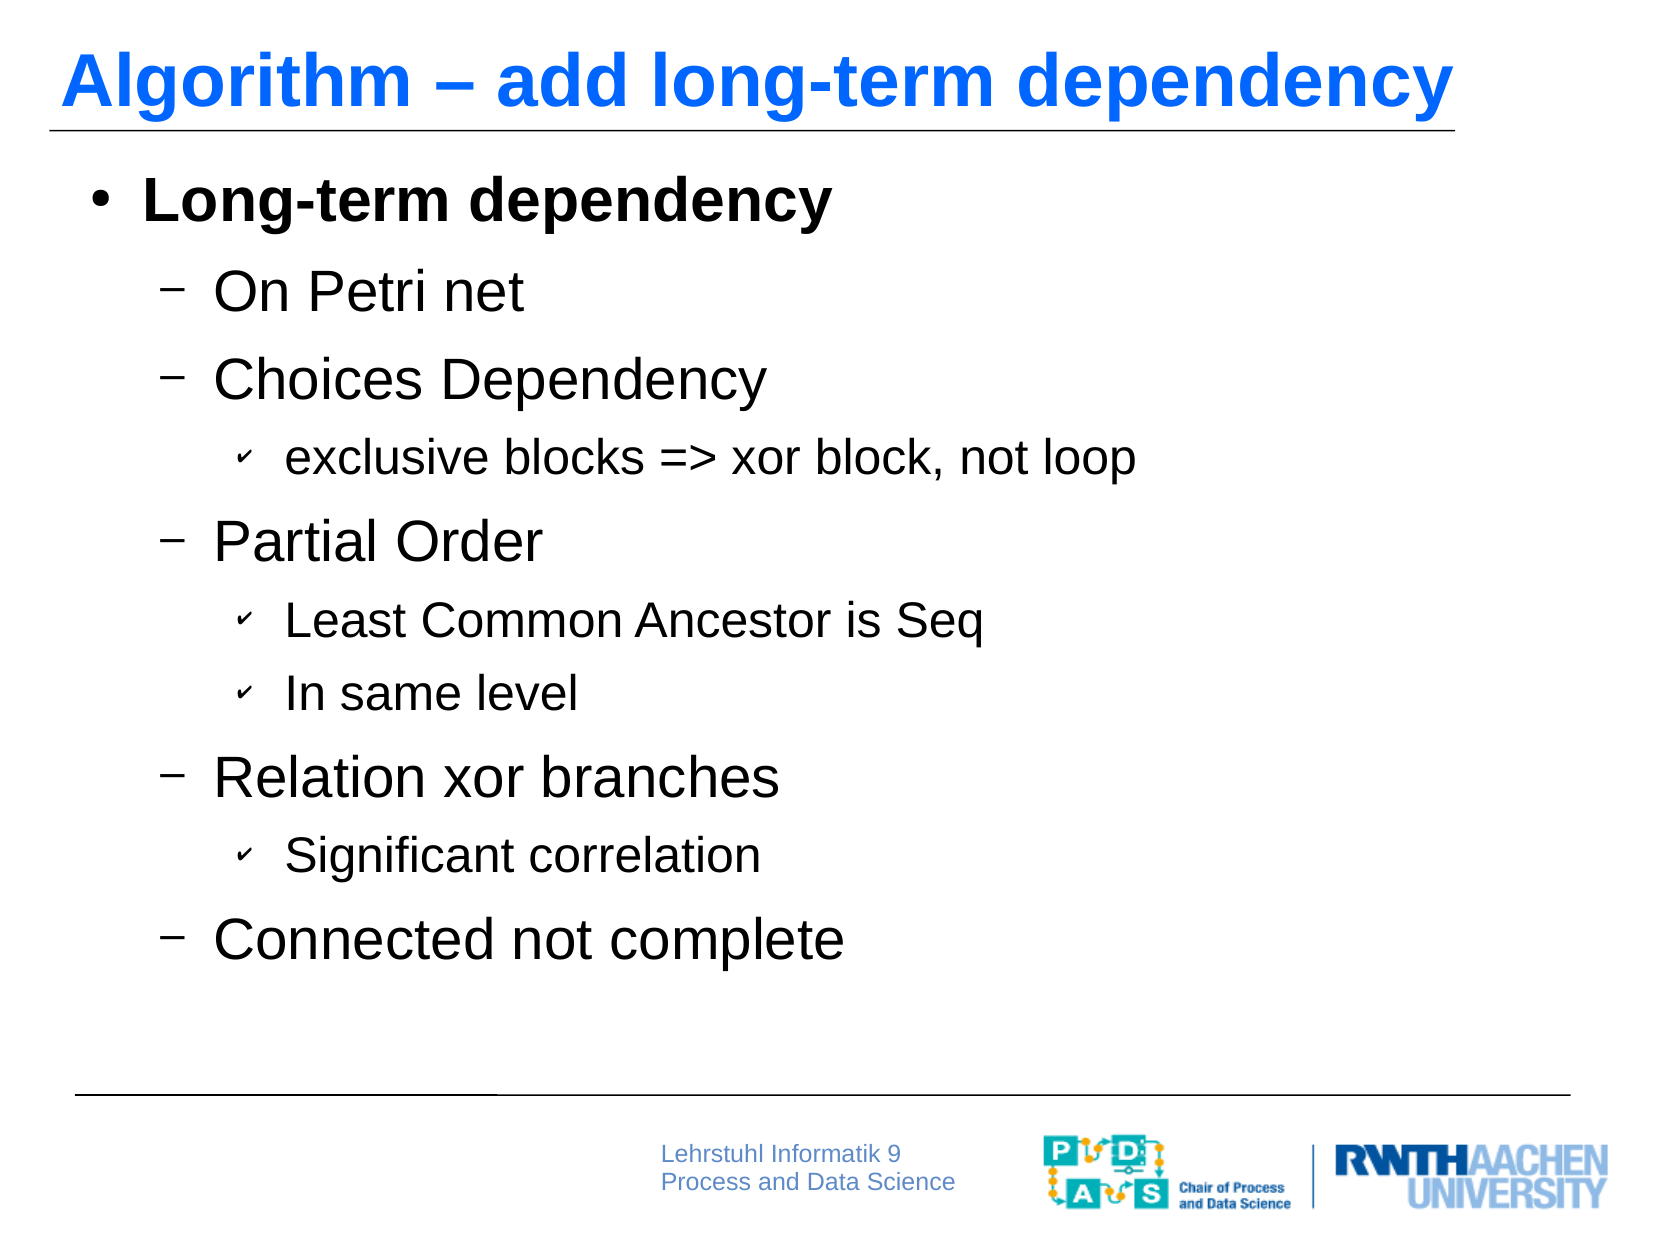

# Algorithm – add long-term dependency
Long-term dependency
On Petri net
Choices Dependency
exclusive blocks => xor block, not loop
Partial Order
Least Common Ancestor is Seq
In same level
Relation xor branches
Significant correlation
Connected not complete